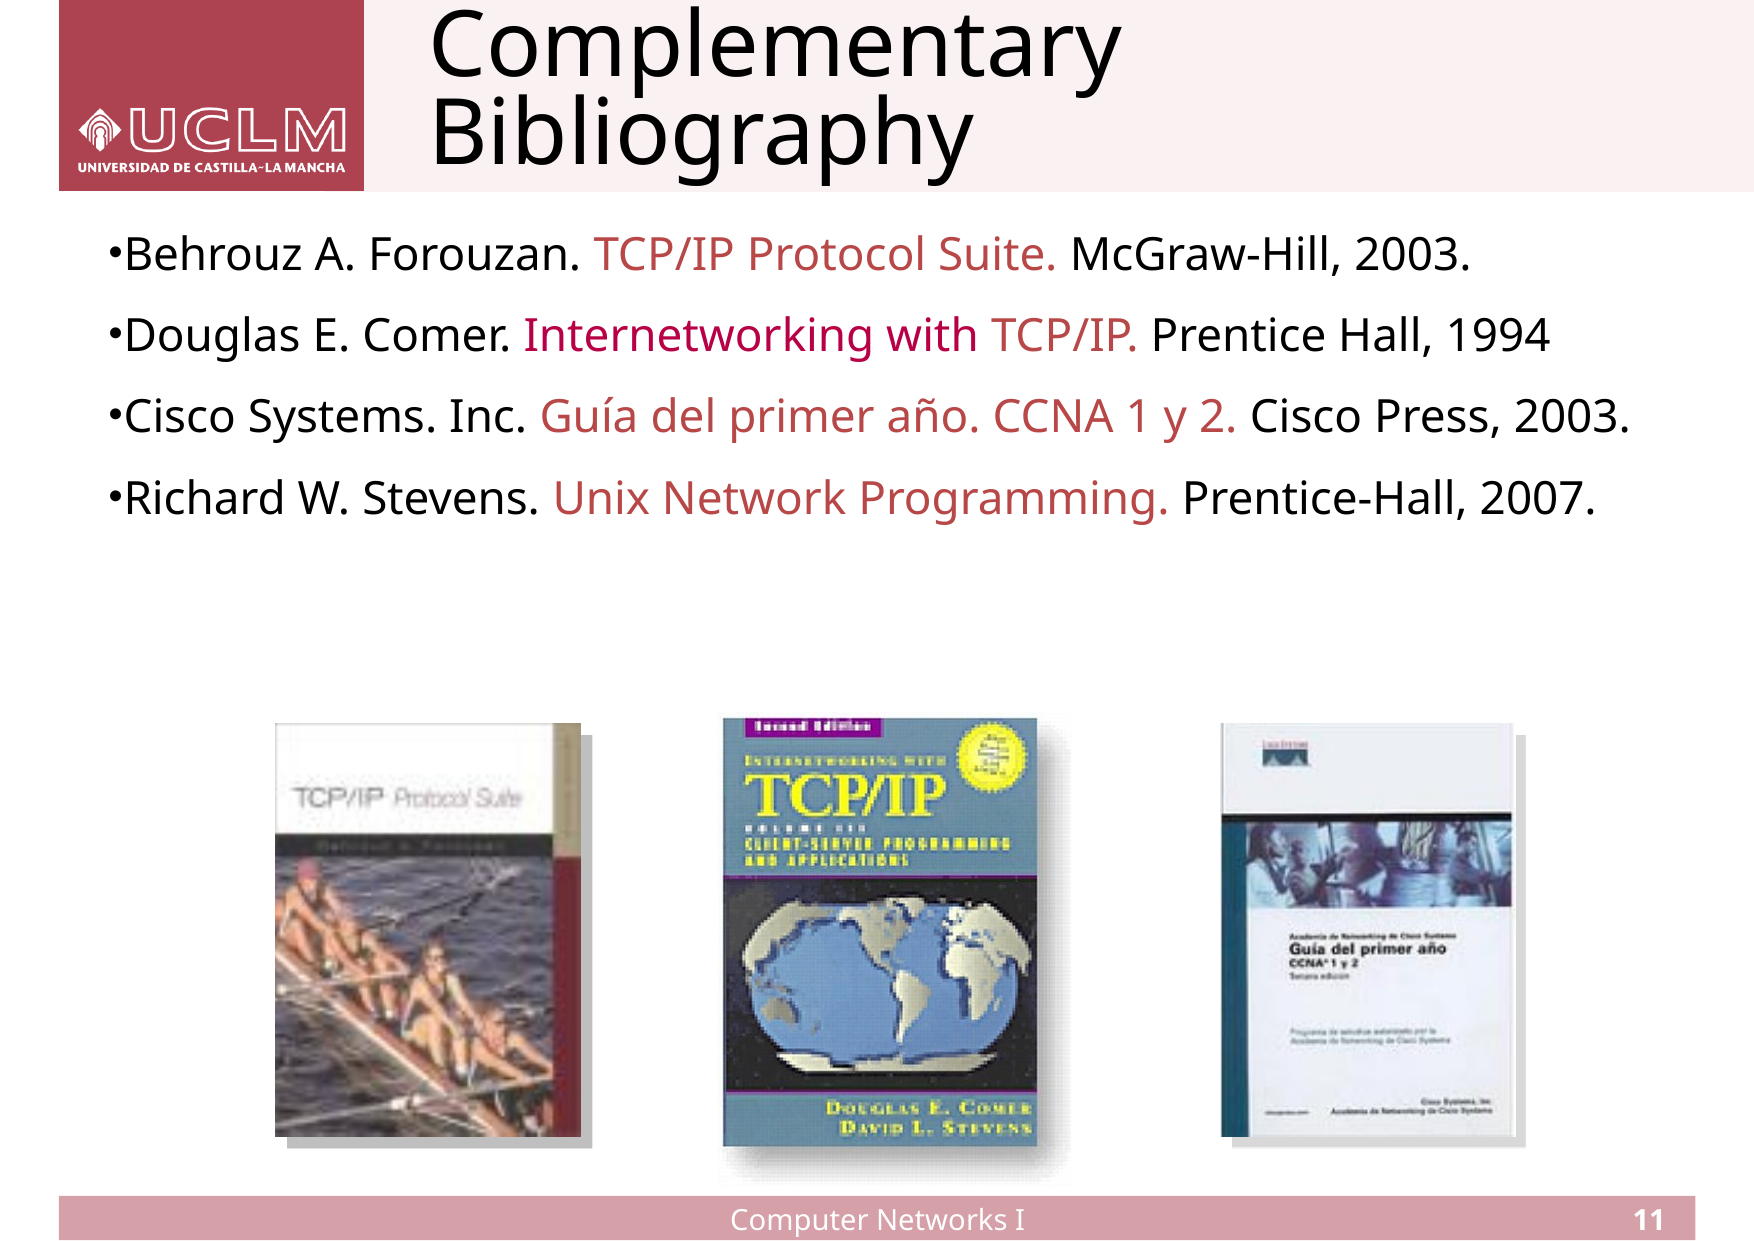

# Complementary Bibliography
Behrouz A. Forouzan. TCP/IP Protocol Suite. McGraw-Hill, 2003.
Douglas E. Comer. Internetworking with TCP/IP. Prentice Hall, 1994
Cisco Systems. Inc. Guía del primer año. CCNA 1 y 2. Cisco Press, 2003.
Richard W. Stevens. Unix Network Programming. Prentice-Hall, 2007.
Computer Networks I